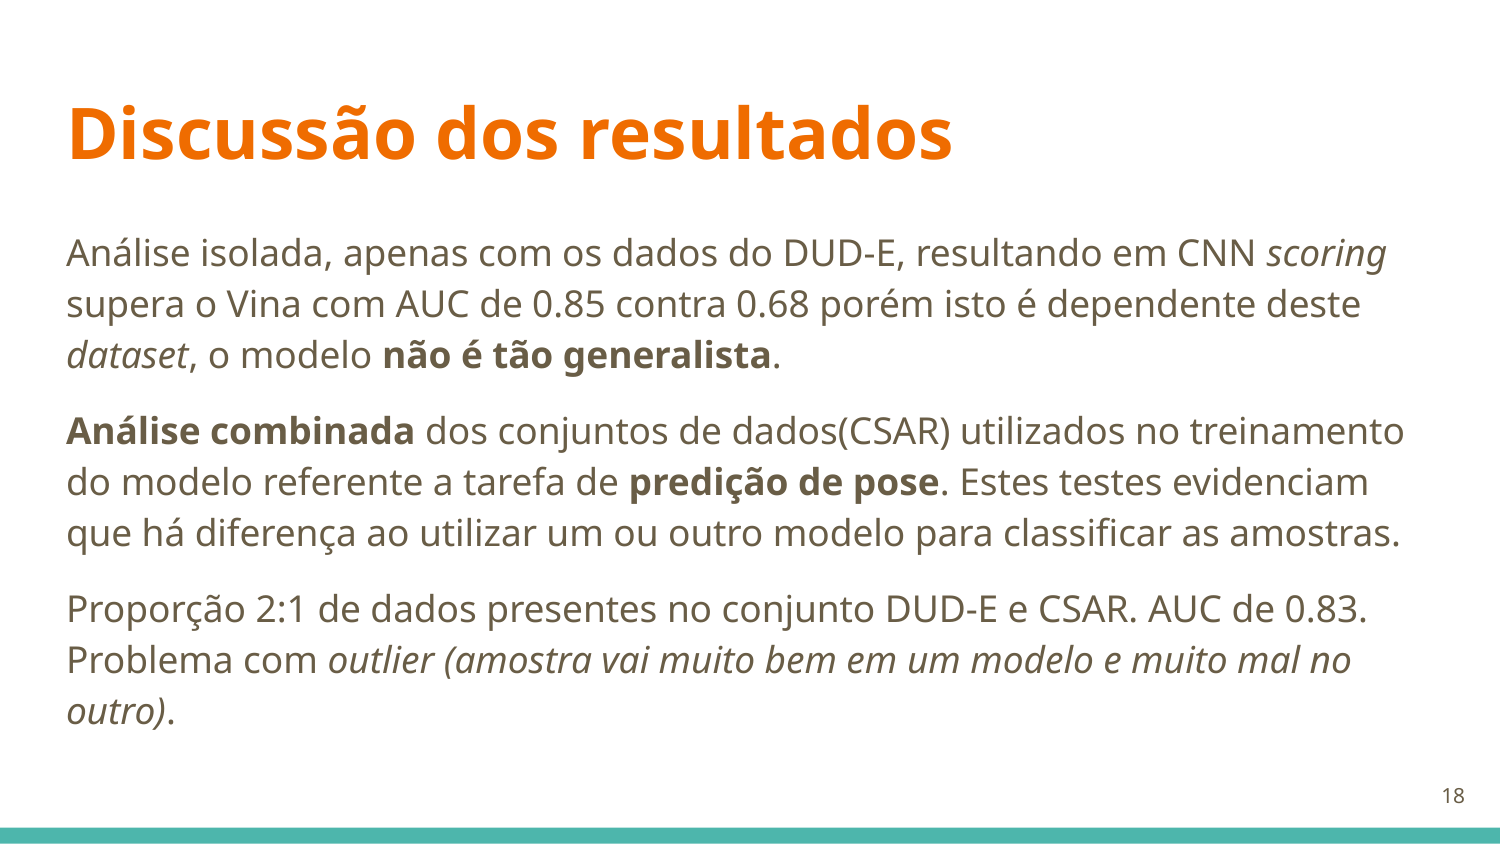

# Discussão dos resultados
Análise isolada, apenas com os dados do DUD-E, resultando em CNN scoring supera o Vina com AUC de 0.85 contra 0.68 porém isto é dependente deste dataset, o modelo não é tão generalista.
Análise combinada dos conjuntos de dados(CSAR) utilizados no treinamento do modelo referente a tarefa de predição de pose. Estes testes evidenciam que há diferença ao utilizar um ou outro modelo para classificar as amostras.
Proporção 2:1 de dados presentes no conjunto DUD-E e CSAR. AUC de 0.83. Problema com outlier (amostra vai muito bem em um modelo e muito mal no outro).